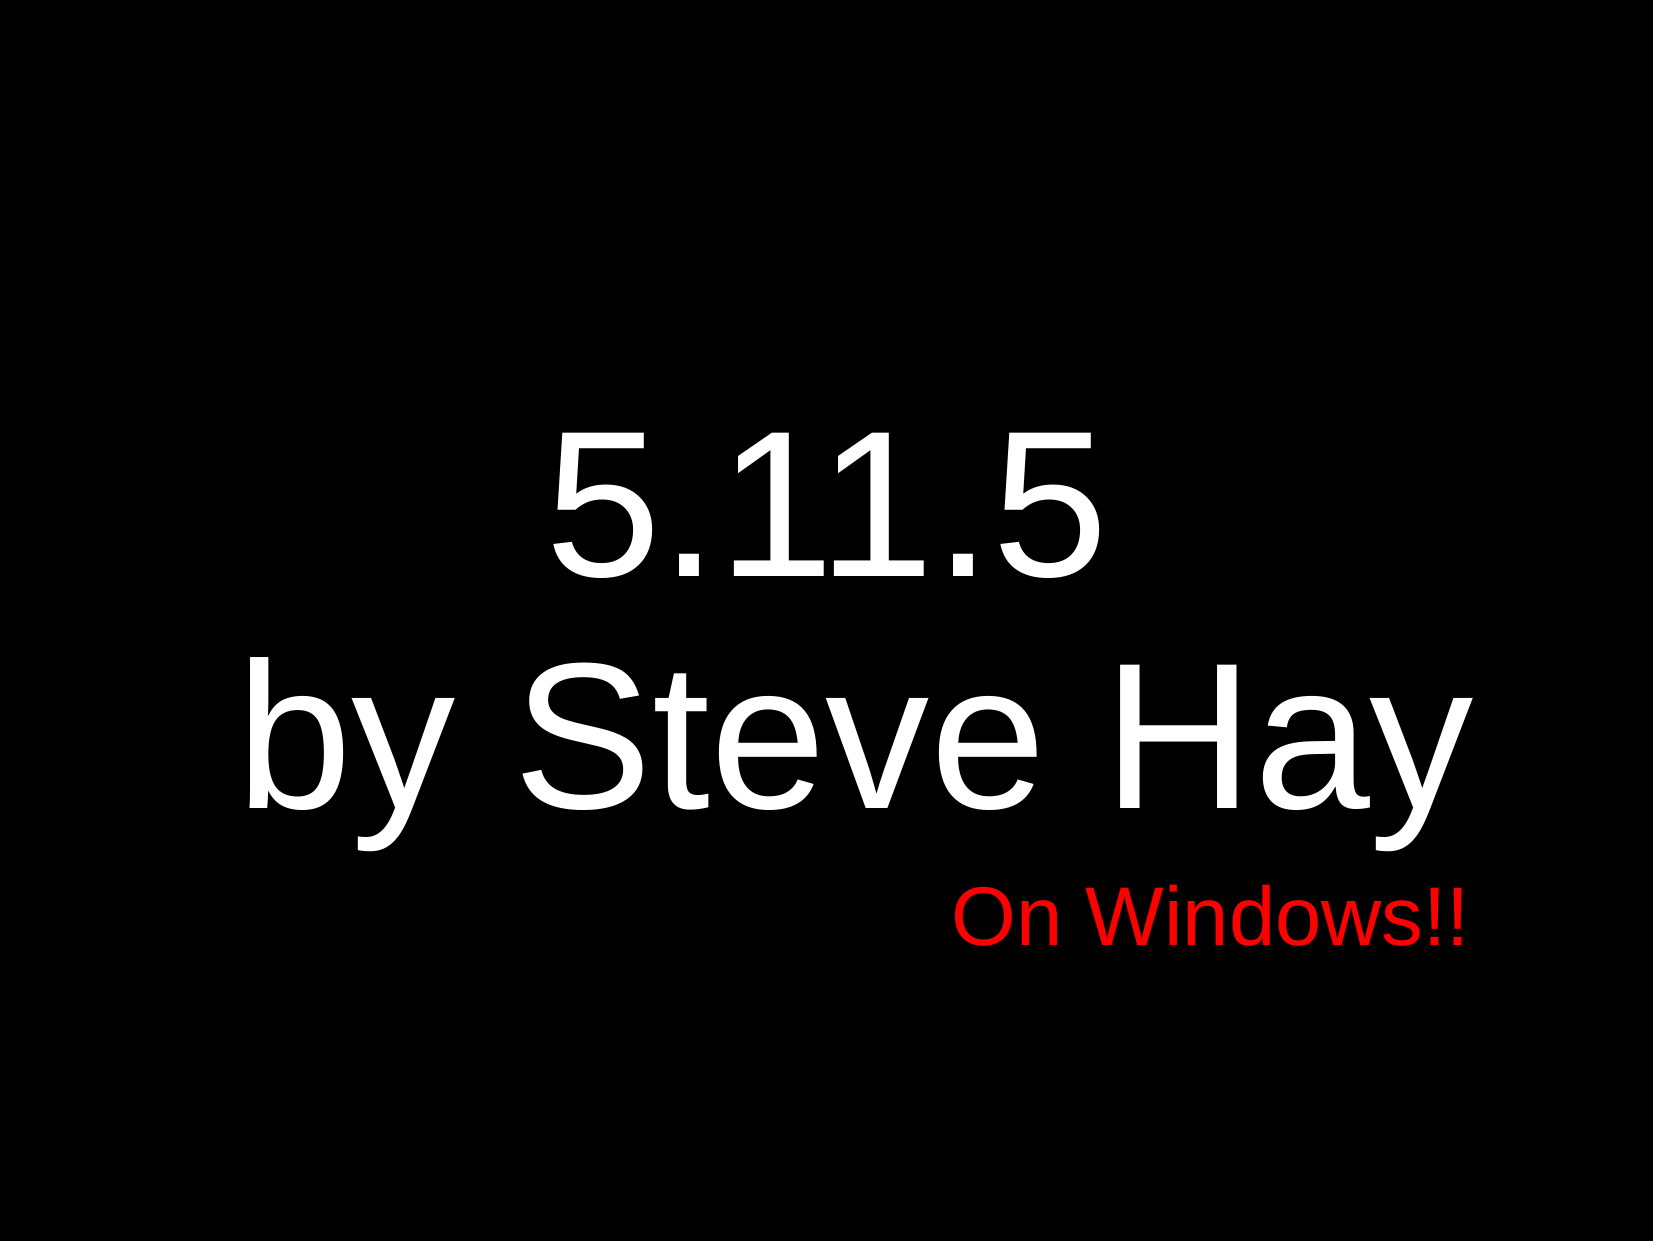

# 5.11.5 by Steve Hay
On Windows!!